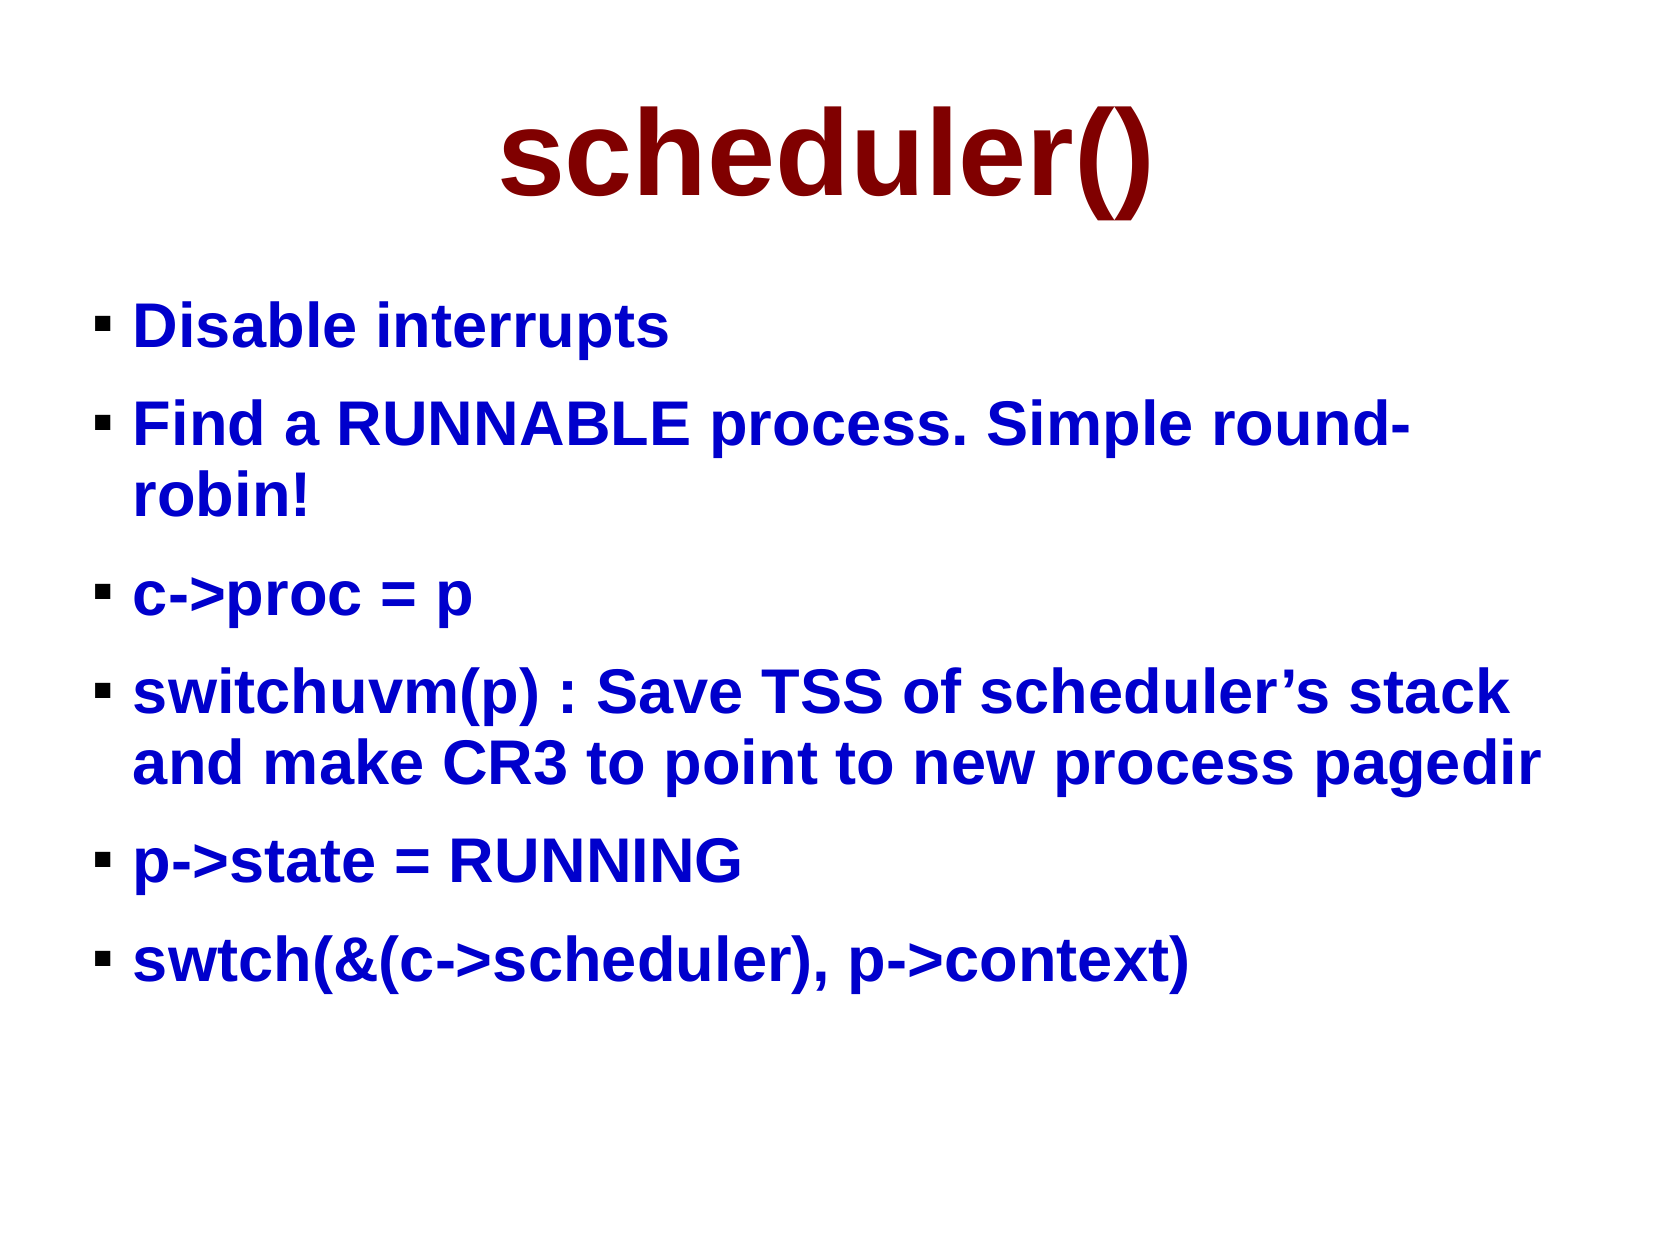

# scheduler()
Disable interrupts
Find a RUNNABLE process. Simple round-robin!
c->proc = p
switchuvm(p) : Save TSS of scheduler’s stack and make CR3 to point to new process pagedir
p->state = RUNNING
swtch(&(c->scheduler), p->context)